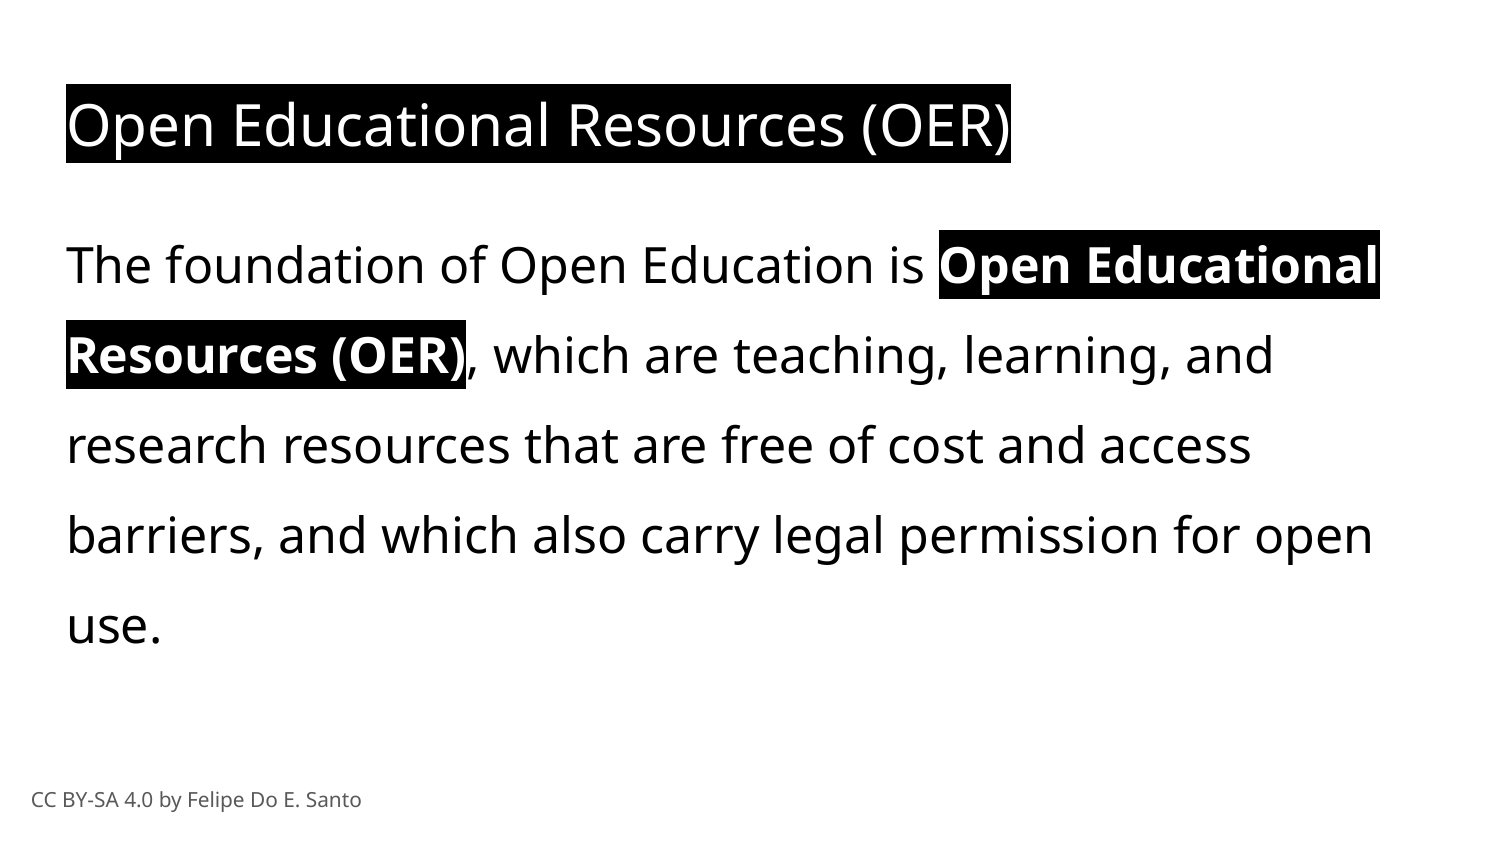

# Open Educational Resources (OER)
The foundation of Open Education is Open Educational Resources (OER), which are teaching, learning, and research resources that are free of cost and access barriers, and which also carry legal permission for open use.
CC BY-SA 4.0 by Felipe Do E. Santo